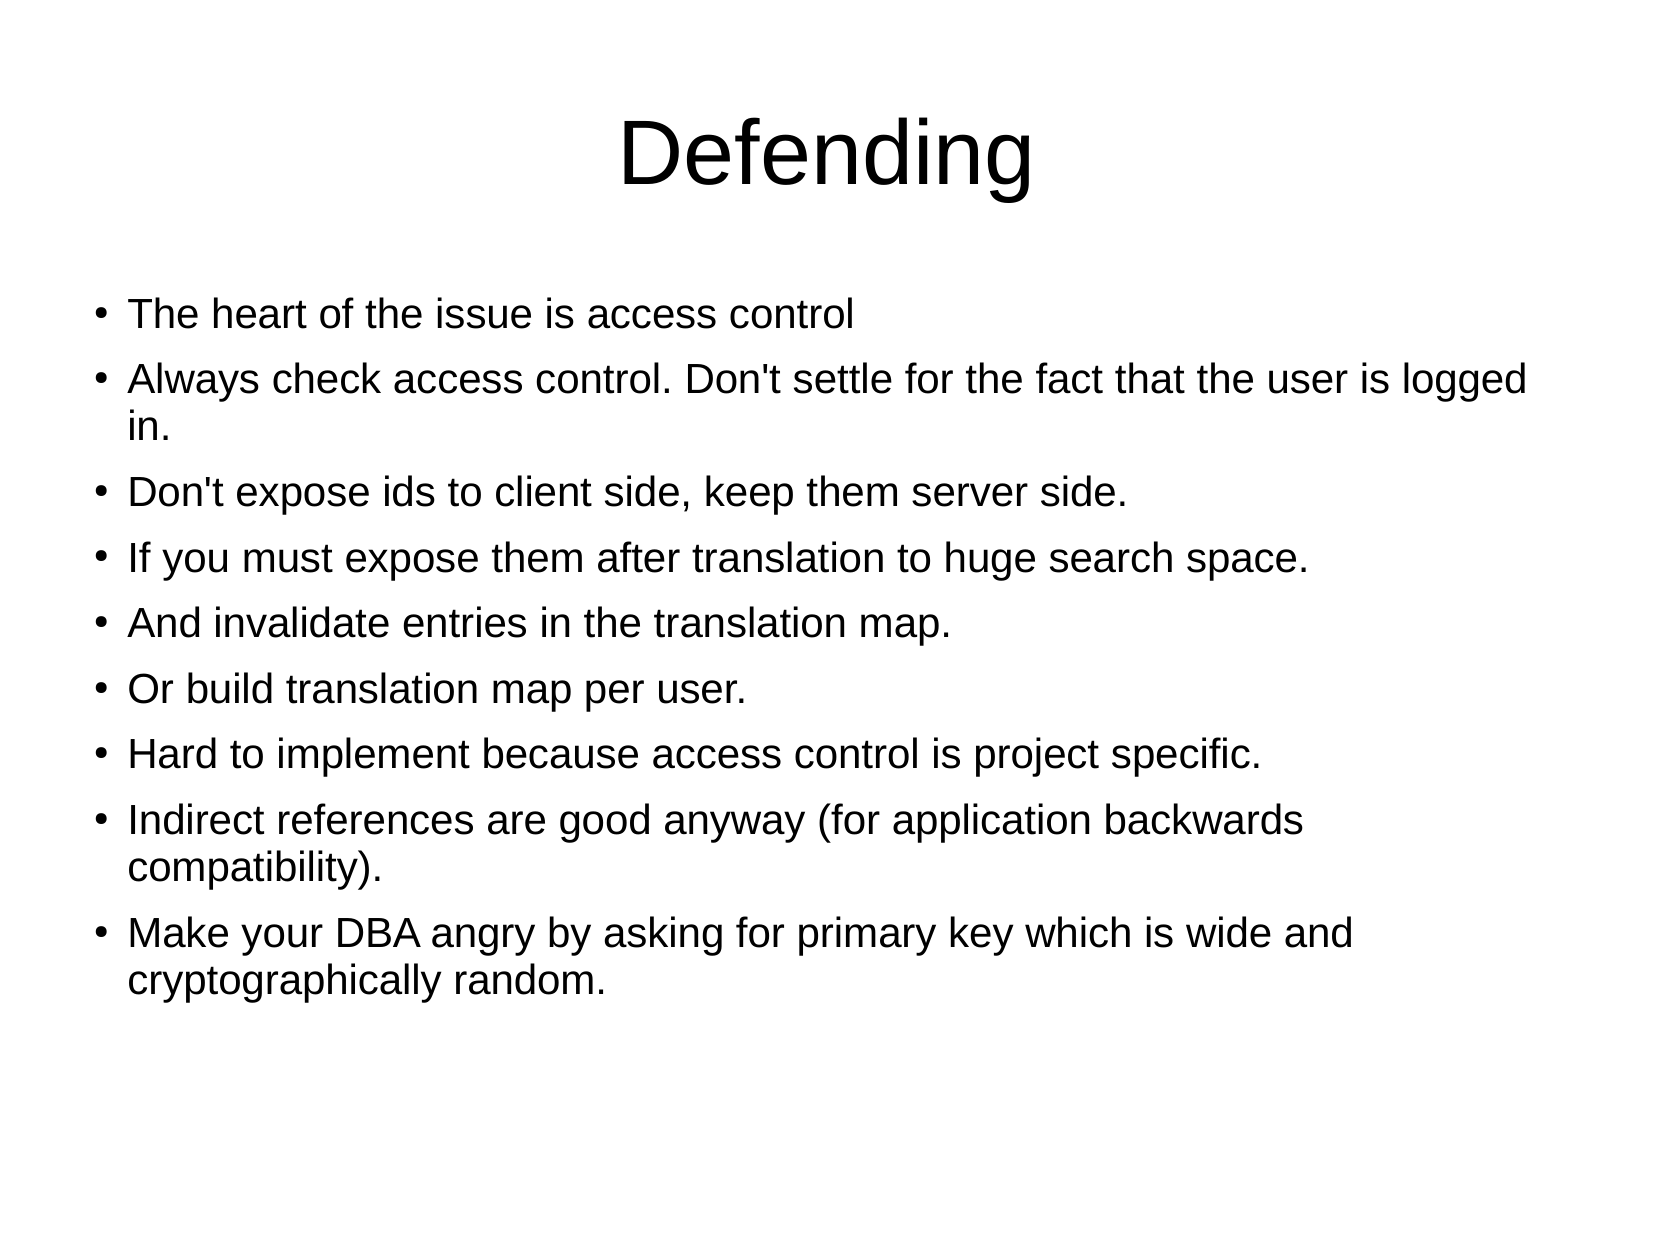

# Defending
The heart of the issue is access control
Always check access control. Don't settle for the fact that the user is logged in.
Don't expose ids to client side, keep them server side.
If you must expose them after translation to huge search space.
And invalidate entries in the translation map.
Or build translation map per user.
Hard to implement because access control is project specific.
Indirect references are good anyway (for application backwards compatibility).
Make your DBA angry by asking for primary key which is wide and cryptographically random.